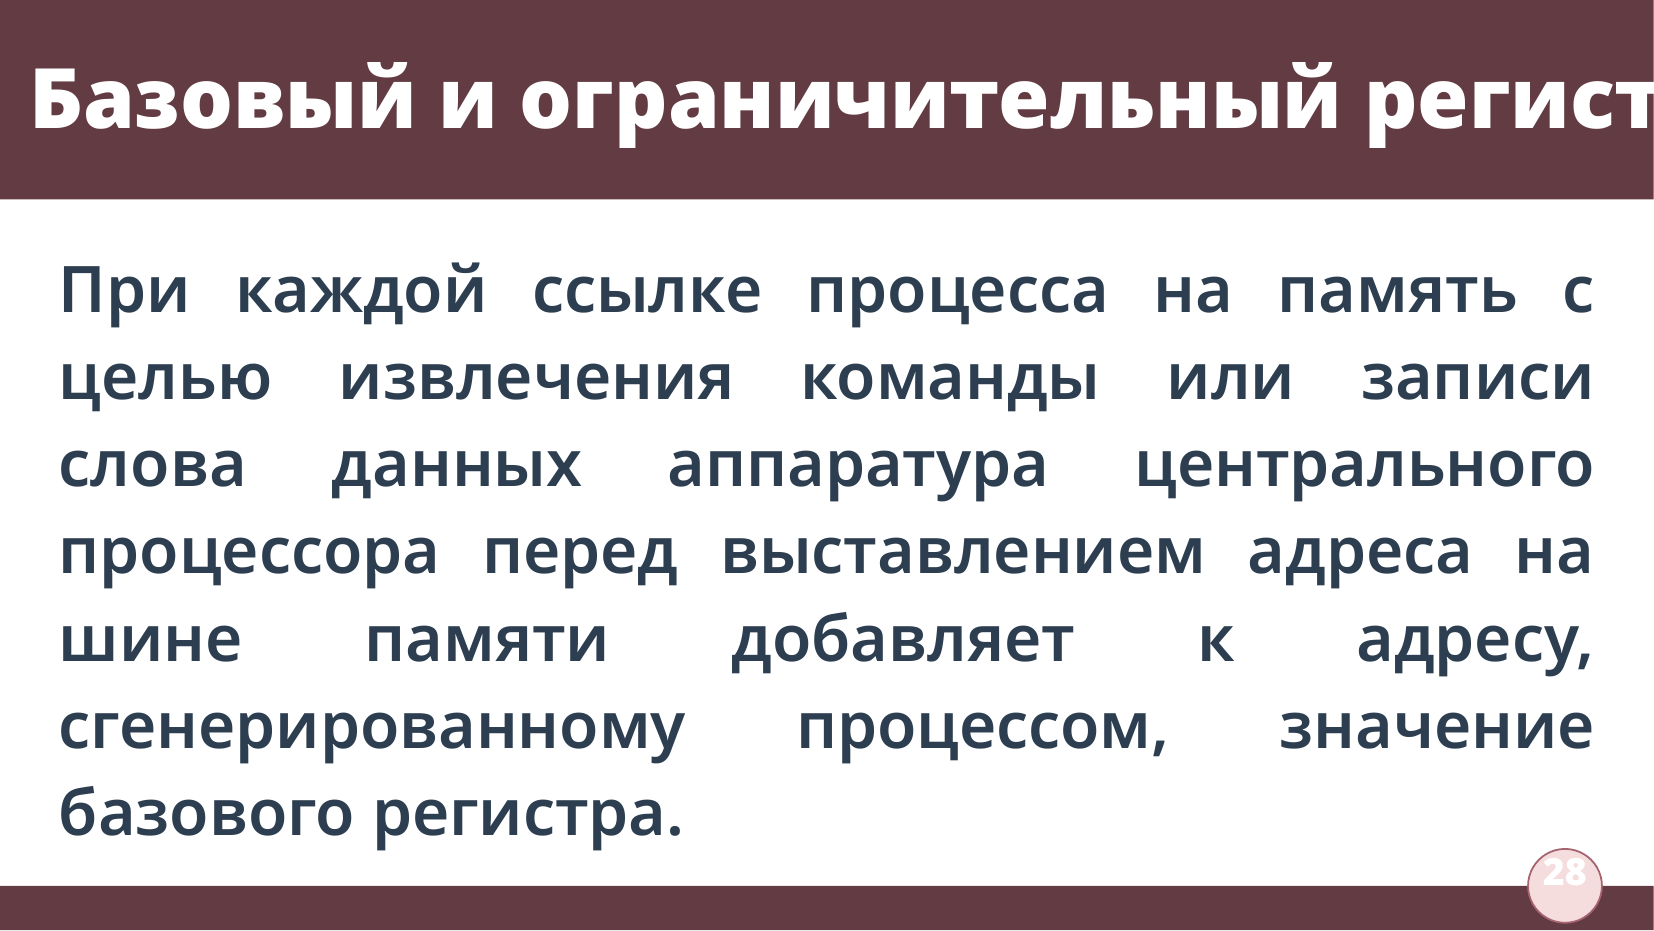

# Базовый и ограничительный регистры
При каждой ссылке процесса на память с целью извлечения команды или записи слова данных аппаратура центрального процессора перед выставлением адреса на шине памяти добавляет к адресу, сгенерированному процессом, значение базового регистра.